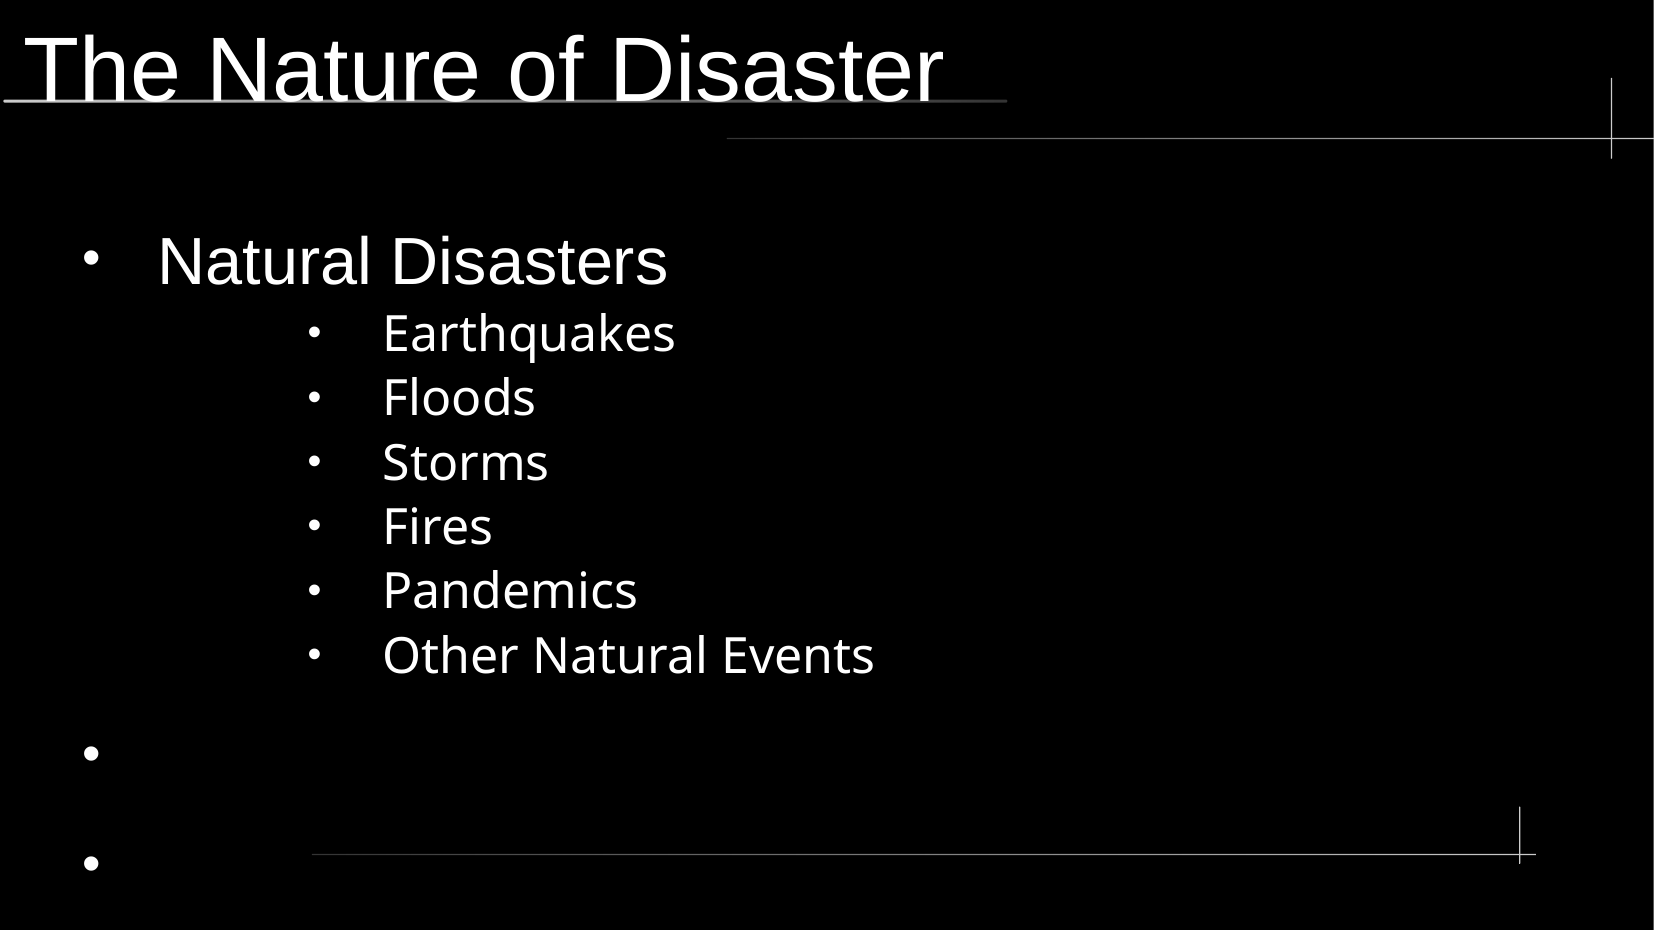

# The Nature of Disaster
Natural Disasters
Earthquakes
Floods
Storms
Fires
Pandemics
Other Natural Events
2